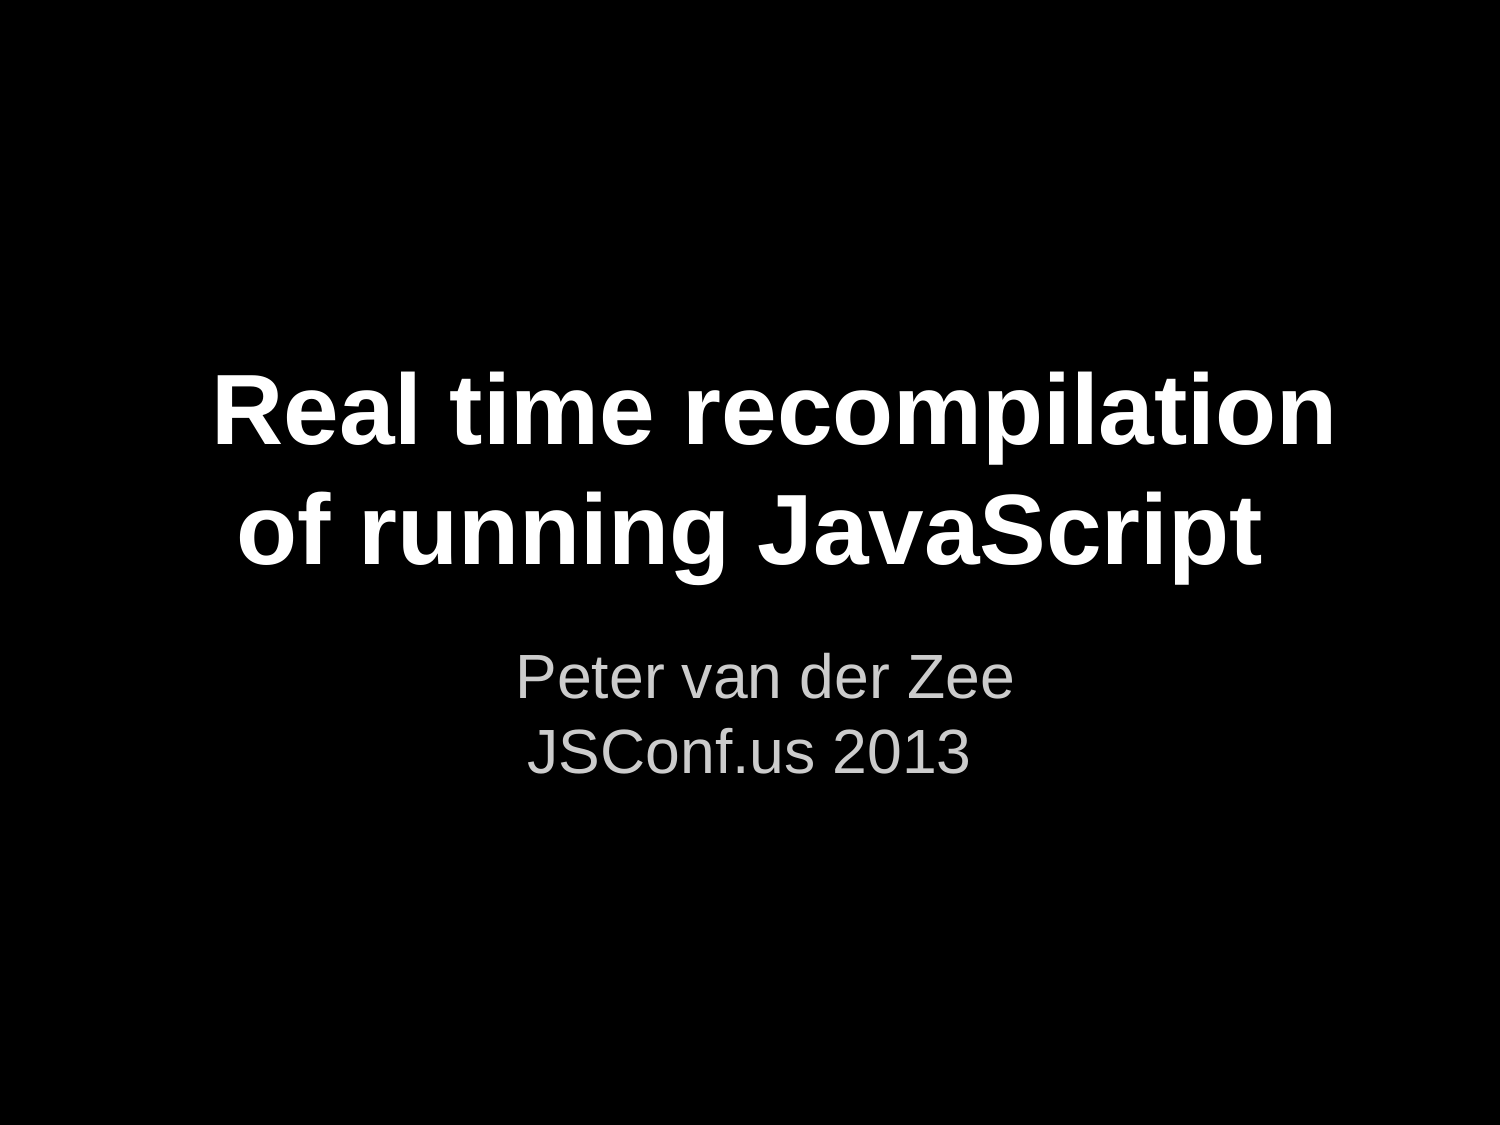

# Real time recompilation of running JavaScript
Peter van der Zee
JSConf.us 2013